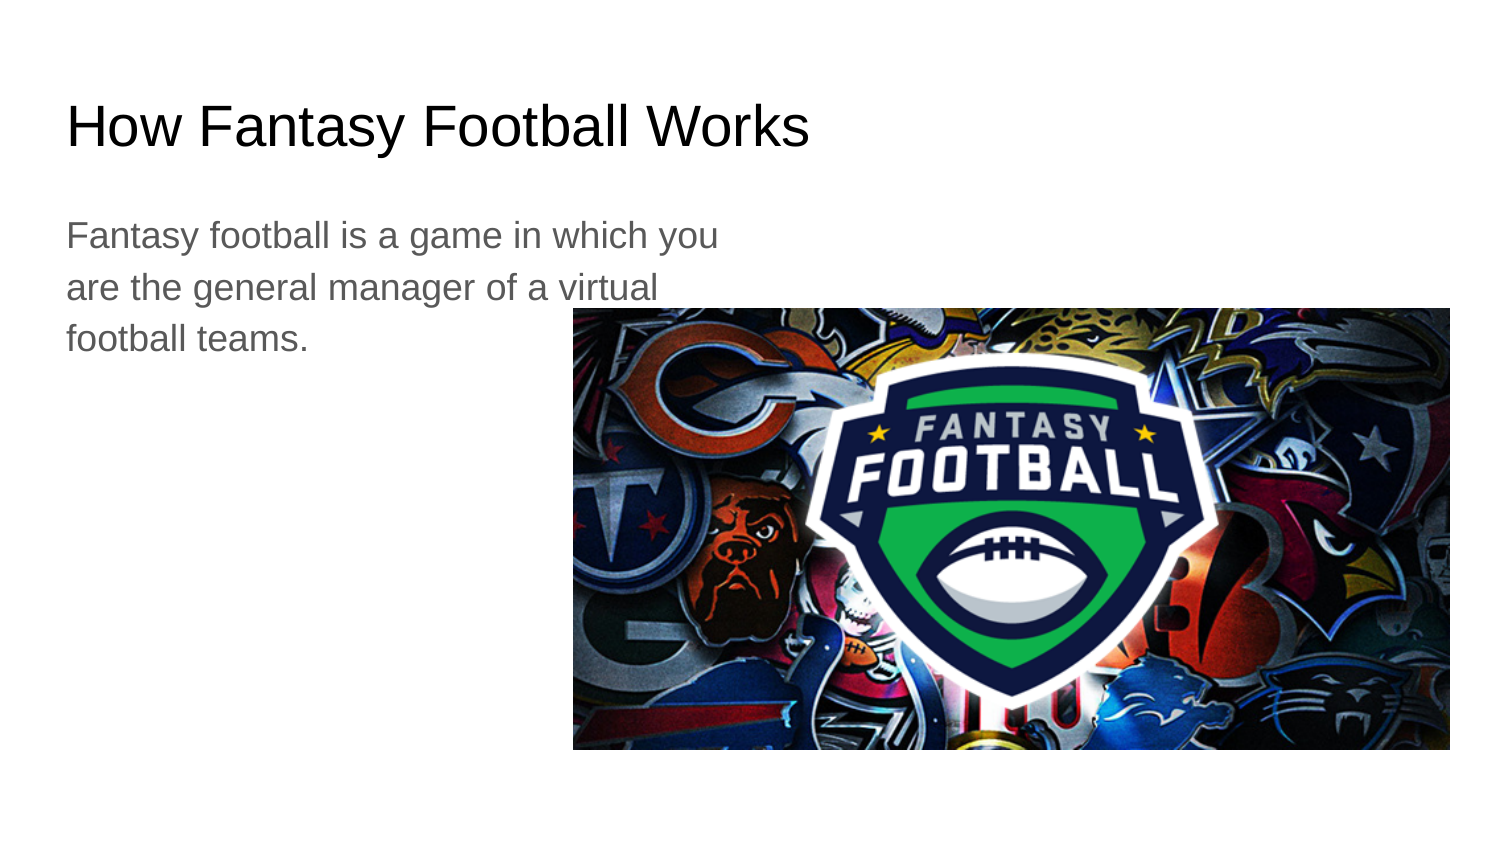

# How Fantasy Football Works
Fantasy football is a game in which you are the general manager of a virtual football teams.